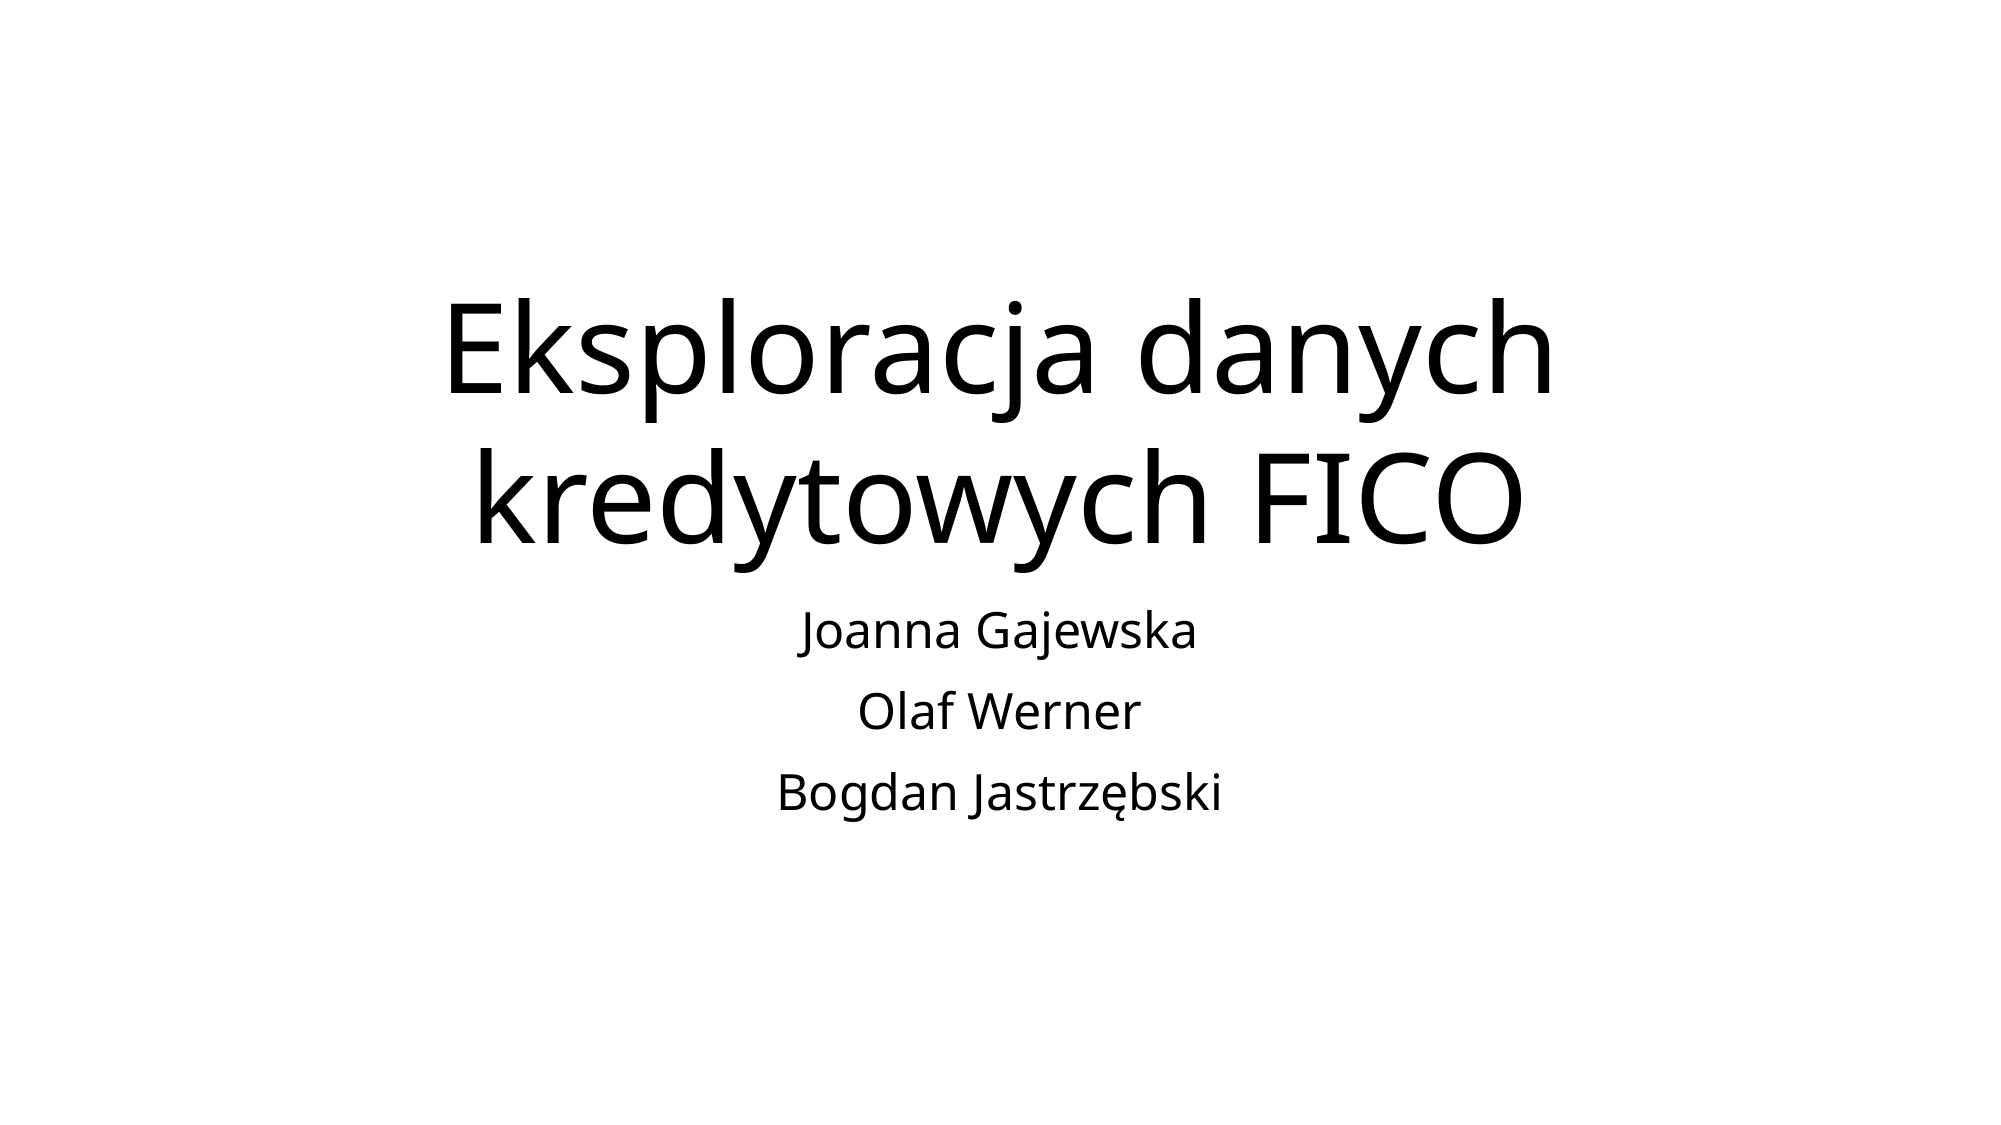

# Eksploracja danych kredytowych FICO
Joanna Gajewska
Olaf Werner
Bogdan Jastrzębski